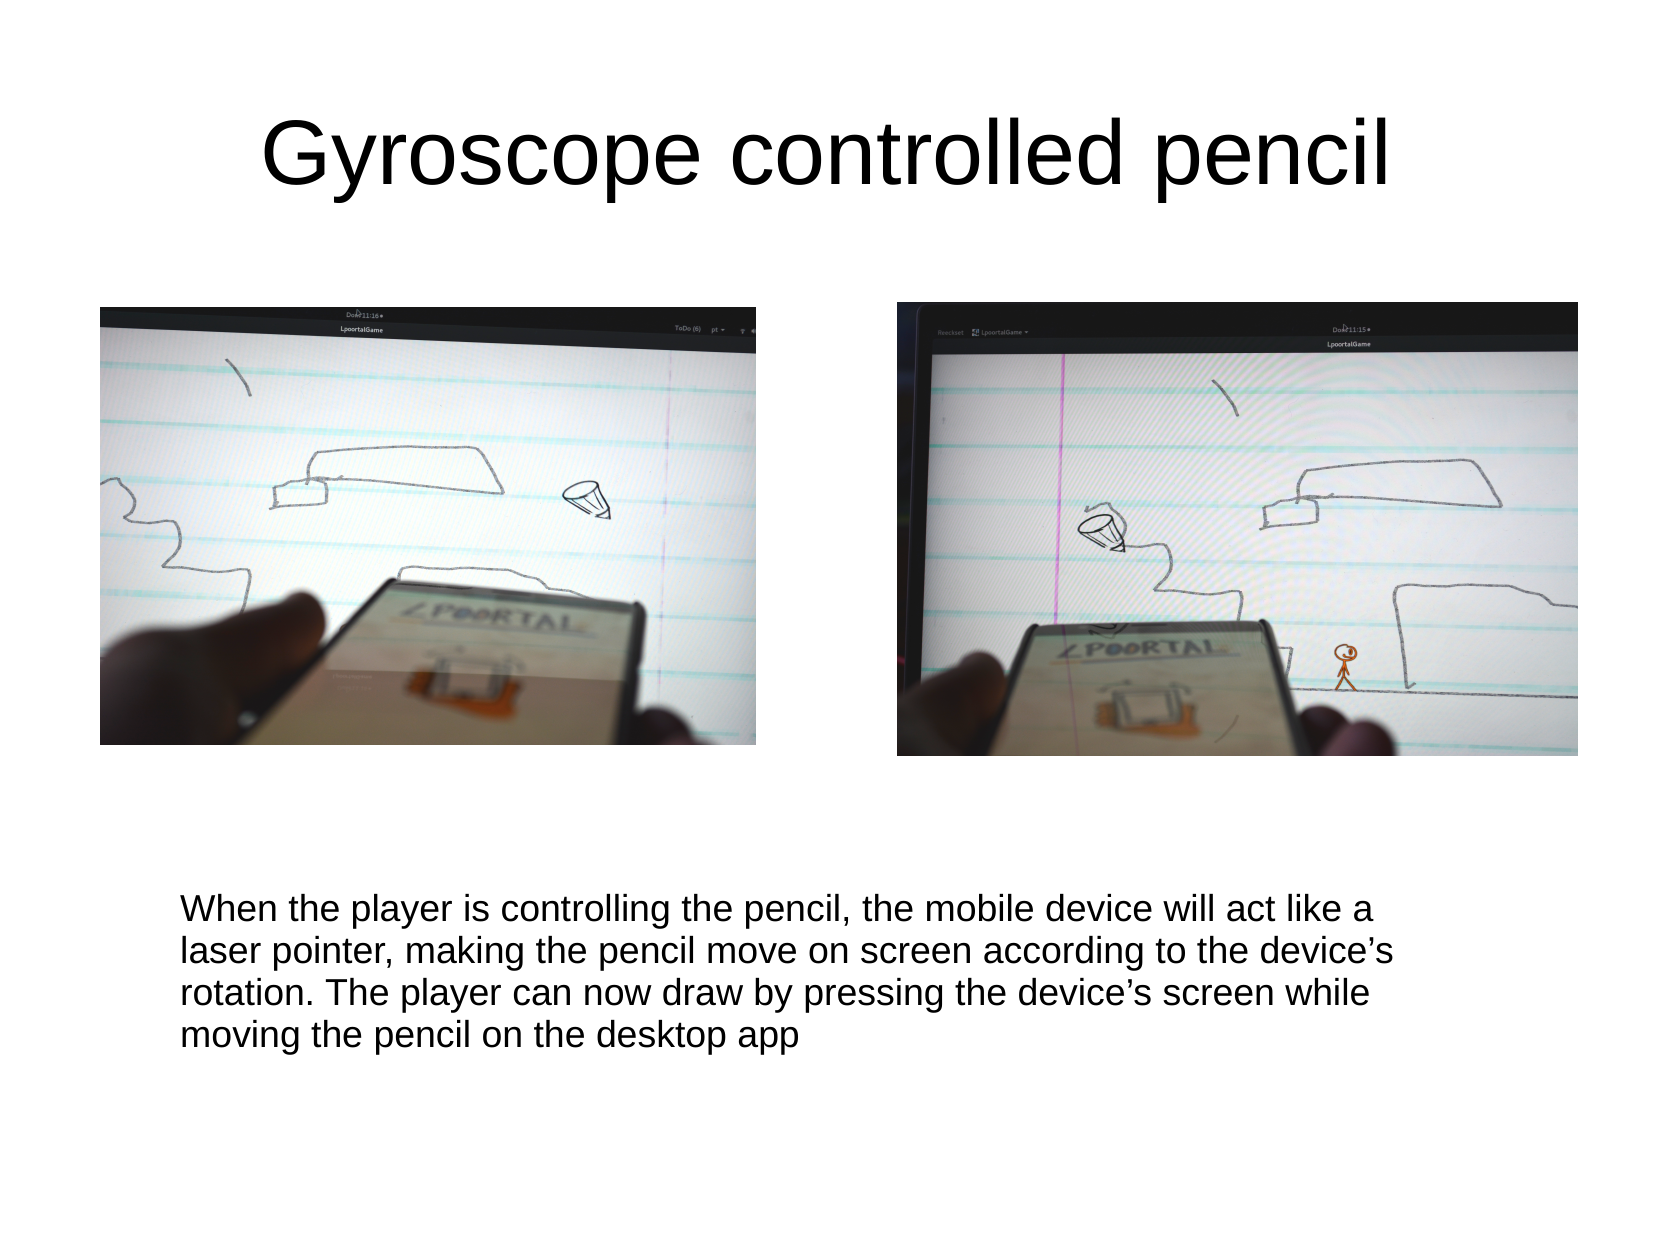

# Gyroscope controlled pencil
When the player is controlling the pencil, the mobile device will act like a laser pointer, making the pencil move on screen according to the device’s rotation. The player can now draw by pressing the device’s screen while moving the pencil on the desktop app